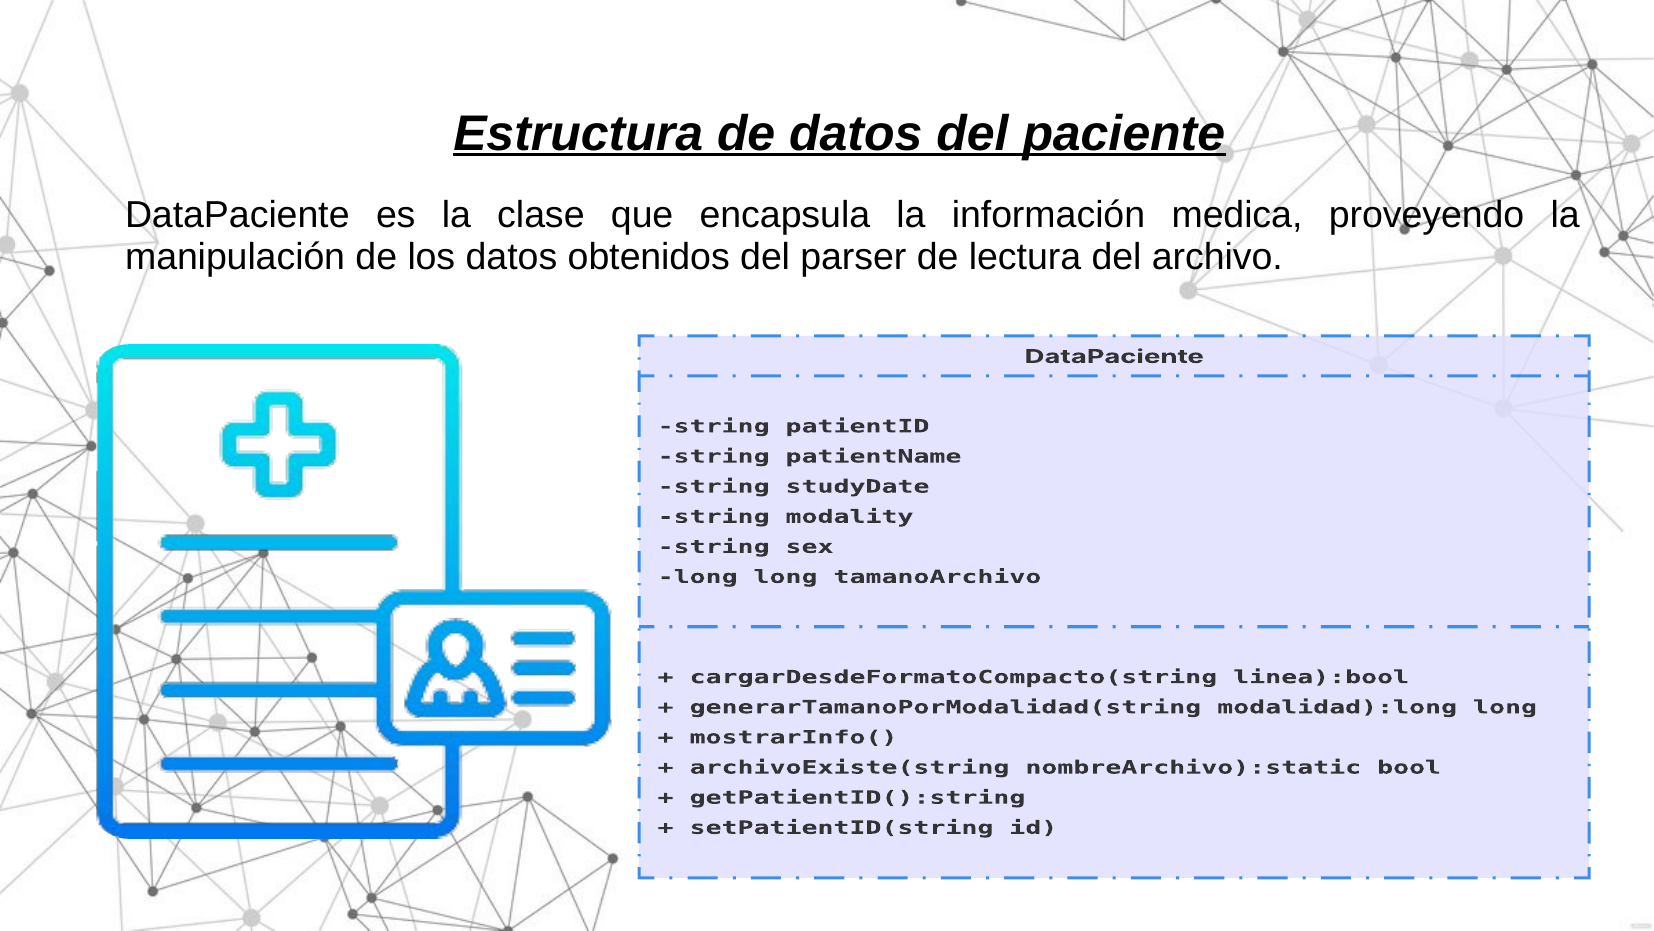

# Estructura de datos del paciente
DataPaciente es la clase que encapsula la información medica, proveyendo la manipulación de los datos obtenidos del parser de lectura del archivo.